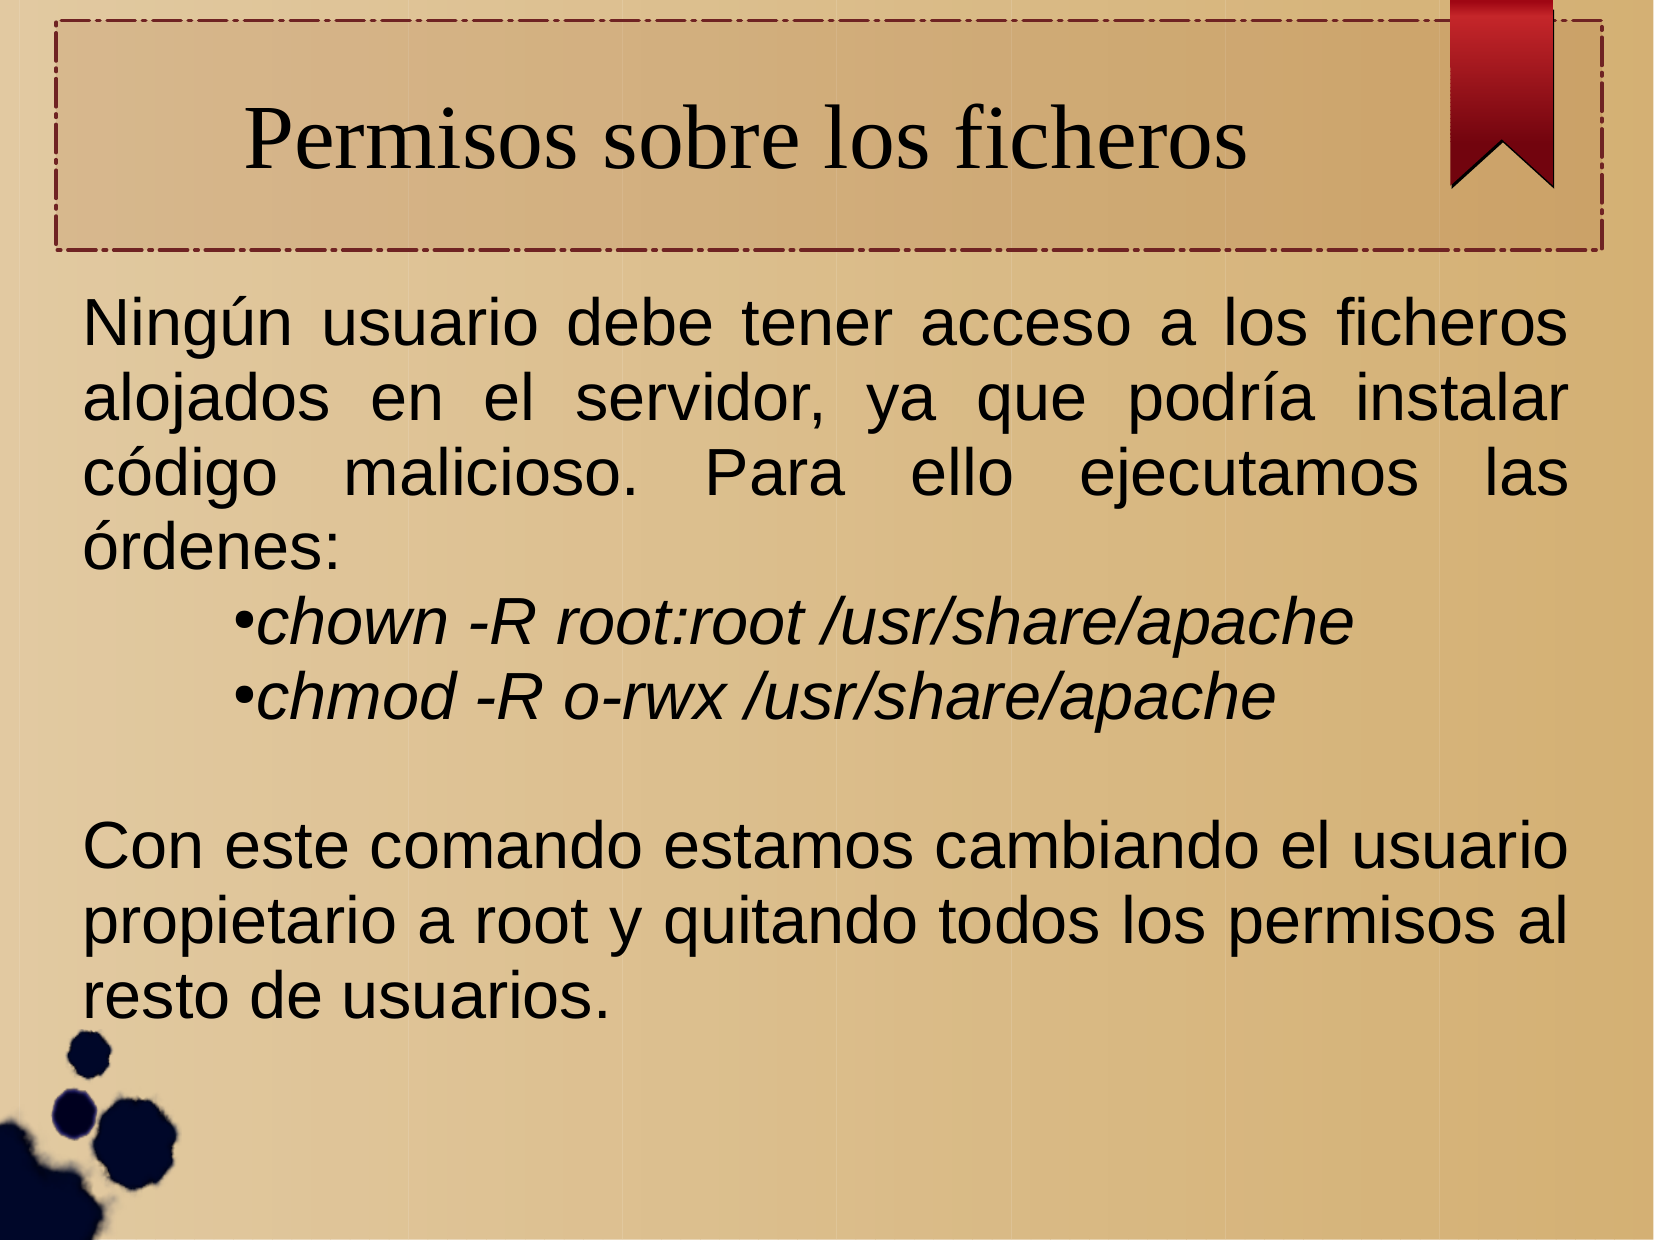

# Permisos sobre los ficheros
Ningún usuario debe tener acceso a los ficheros alojados en el servidor, ya que podría instalar código malicioso. Para ello ejecutamos las órdenes:
chown -R root:root /usr/share/apache
chmod -R o-rwx /usr/share/apache
Con este comando estamos cambiando el usuario propietario a root y quitando todos los permisos al resto de usuarios.